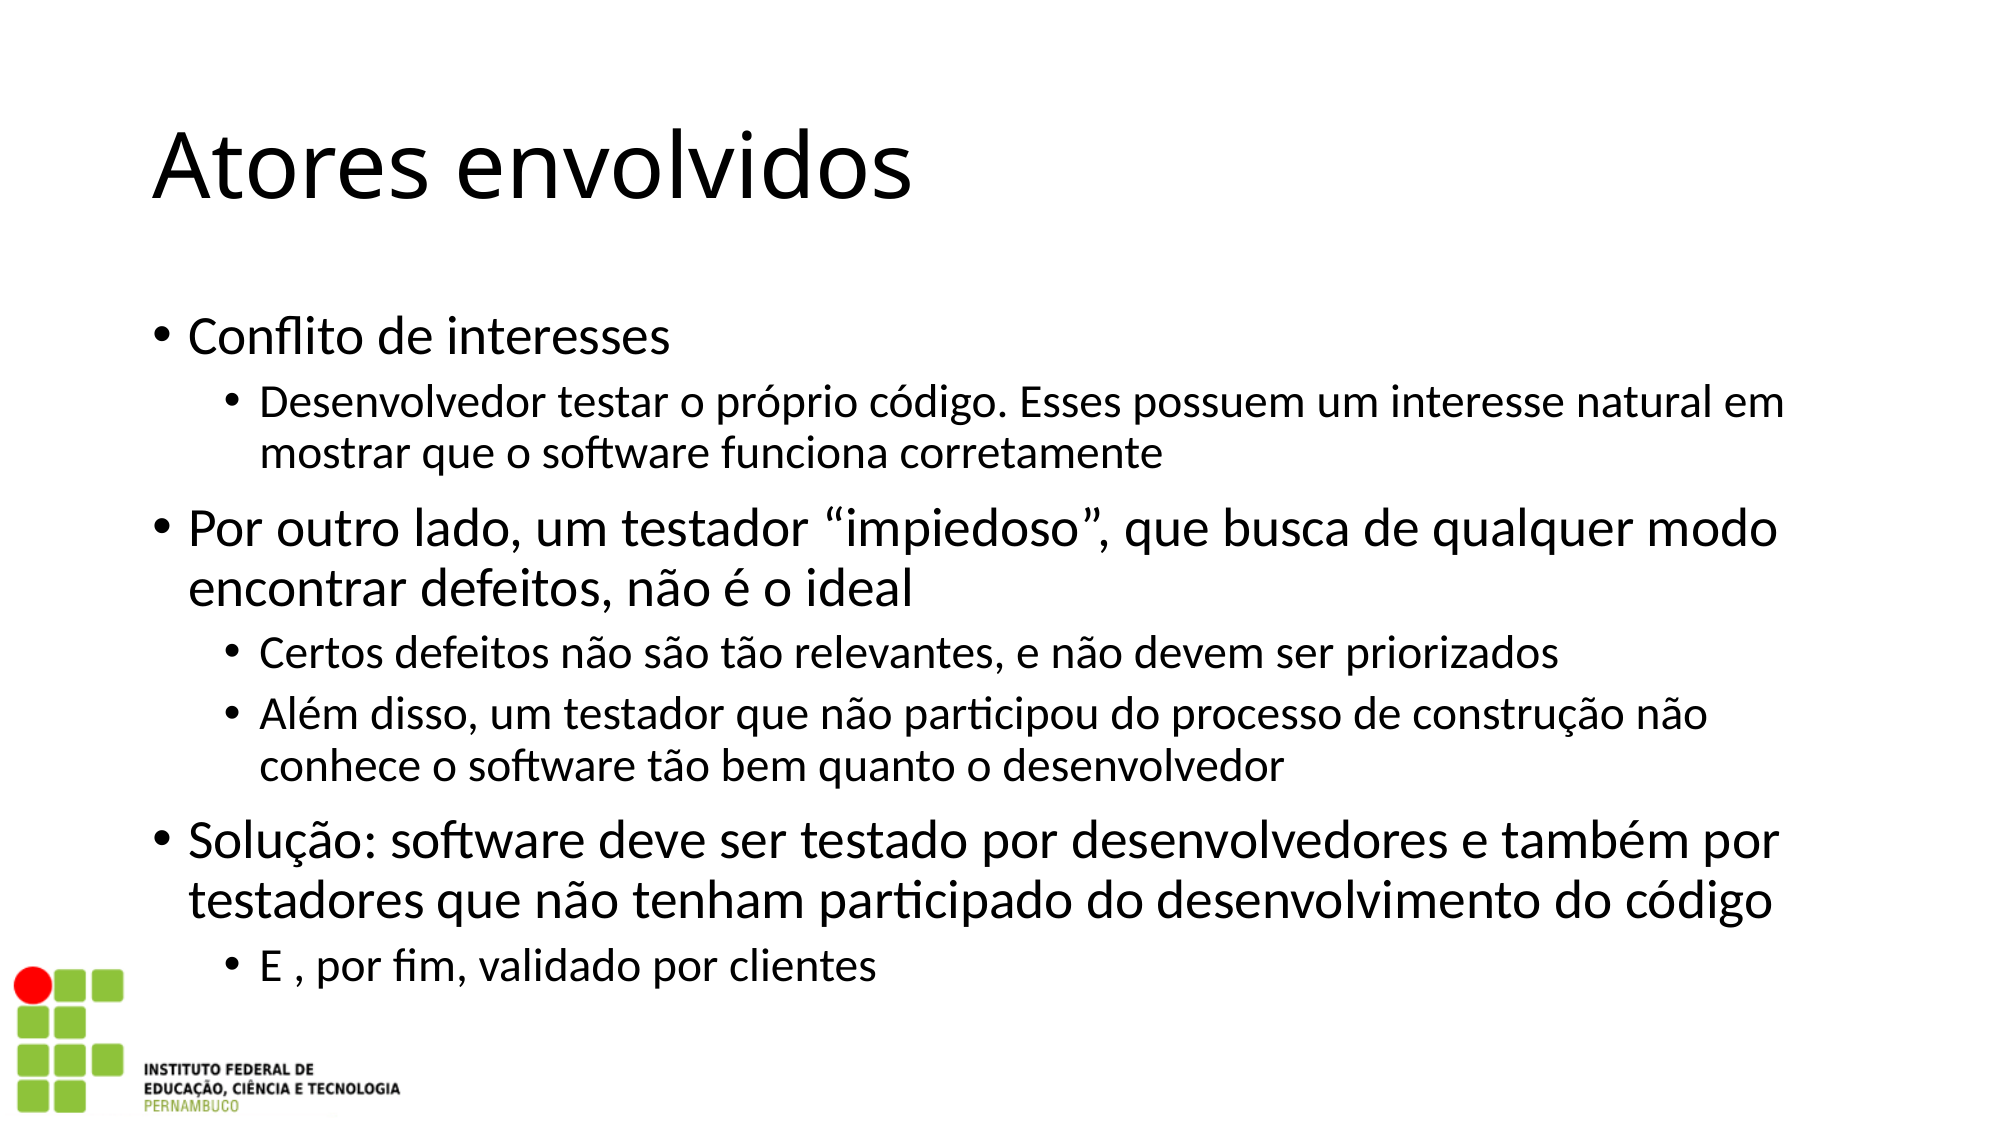

# Atores envolvidos
Conflito de interesses
Desenvolvedor testar o próprio código. Esses possuem um interesse natural em mostrar que o software funciona corretamente
Por outro lado, um testador “impiedoso”, que busca de qualquer modo encontrar defeitos, não é o ideal
Certos defeitos não são tão relevantes, e não devem ser priorizados
Além disso, um testador que não participou do processo de construção não conhece o software tão bem quanto o desenvolvedor
Solução: software deve ser testado por desenvolvedores e também por testadores que não tenham participado do desenvolvimento do código
E , por fim, validado por clientes